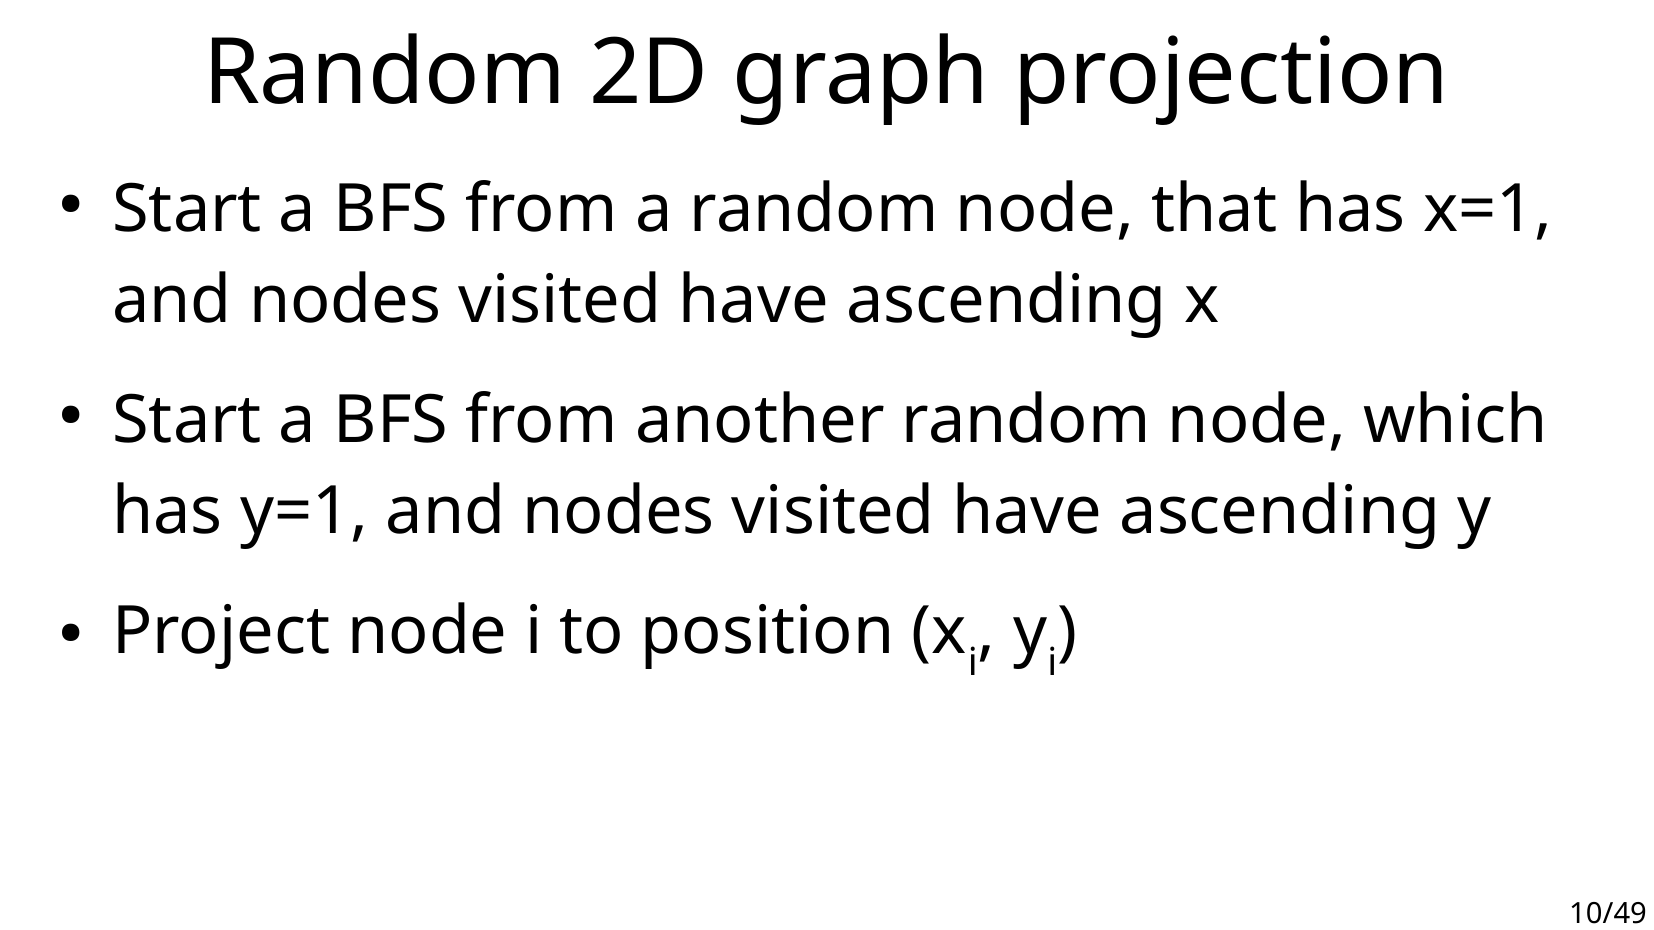

# Random 2D graph projection
Start a BFS from a random node, that has x=1, and nodes visited have ascending x
Start a BFS from another random node, which has y=1, and nodes visited have ascending y
Project node i to position (xi, yi)
10